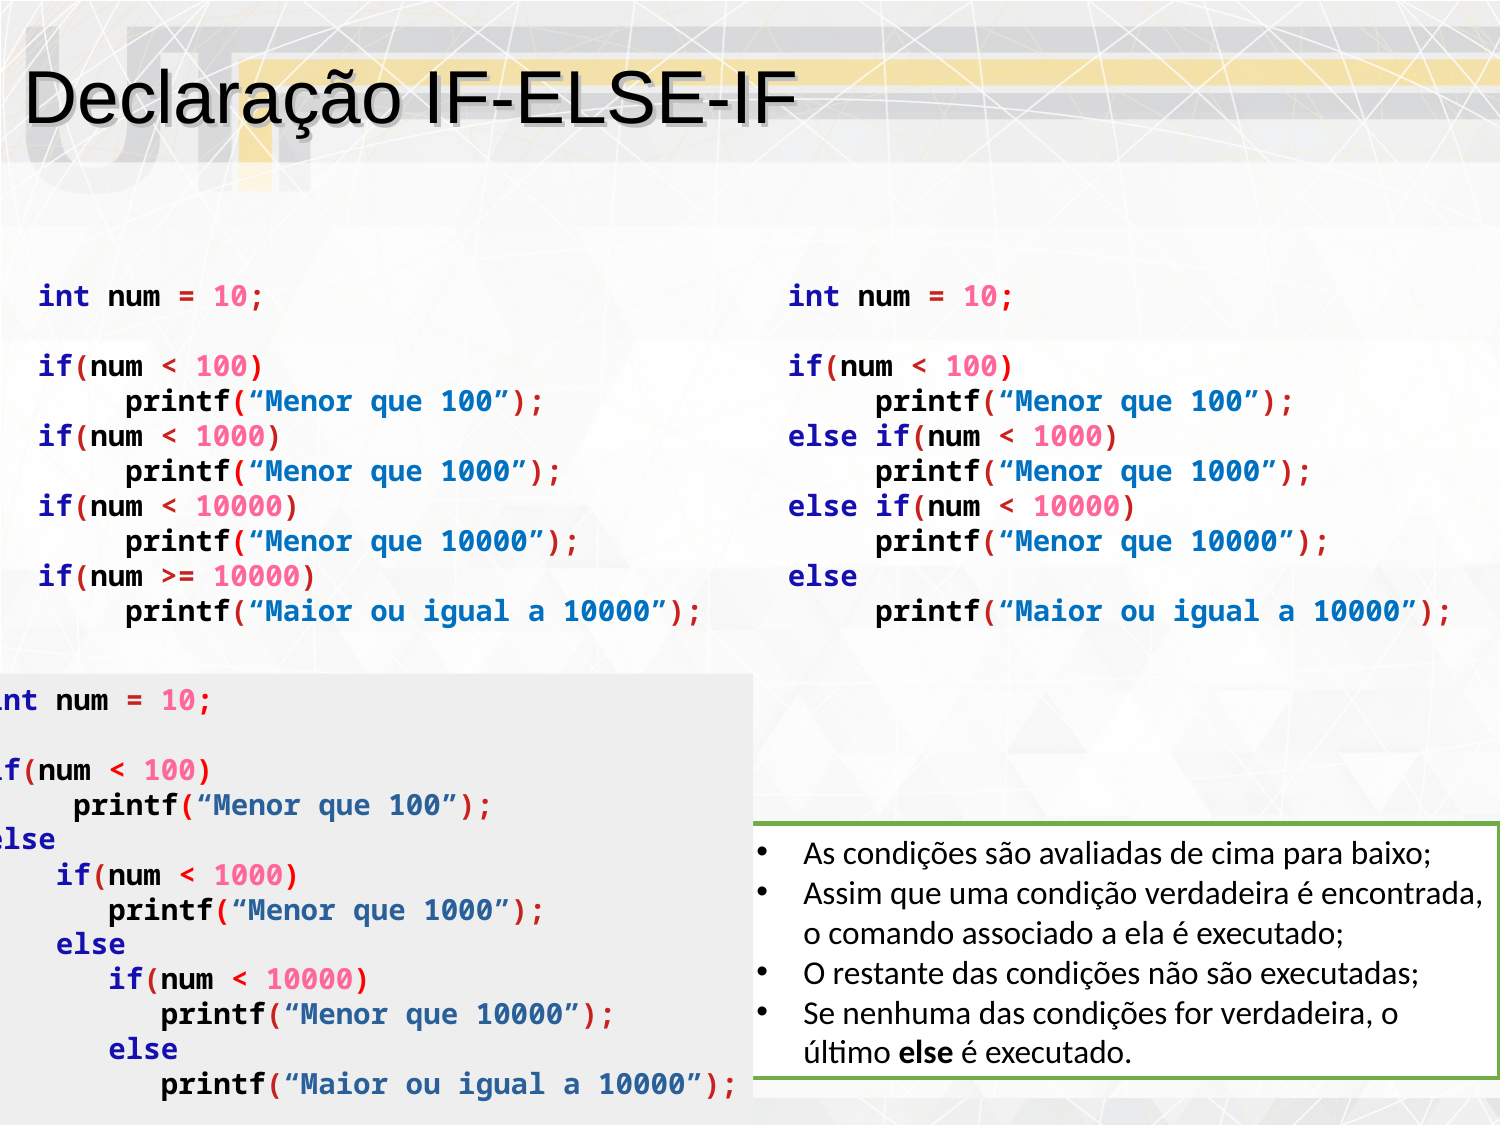

# Declaração IF-ELSE-IF
int num = 10;
if(num < 100)
 printf(“Menor que 100”);
if(num < 1000)
 printf(“Menor que 1000”);
if(num < 10000)
 printf(“Menor que 10000”);
if(num >= 10000)
 printf(“Maior ou igual a 10000”);
int num = 10;
if(num < 100)
 printf(“Menor que 100”);
else if(num < 1000)
 printf(“Menor que 1000”);
else if(num < 10000)
 printf(“Menor que 10000”);
else
 printf(“Maior ou igual a 10000”);
int num = 10;
if(num < 100)
 printf(“Menor que 100”);
else
 if(num < 1000)
 printf(“Menor que 1000”);
 else
 if(num < 10000)
 printf(“Menor que 10000”);
 else
 printf(“Maior ou igual a 10000”);
As condições são avaliadas de cima para baixo;
Assim que uma condição verdadeira é encontrada, o comando associado a ela é executado;
O restante das condições não são executadas;
Se nenhuma das condições for verdadeira, o último else é executado.